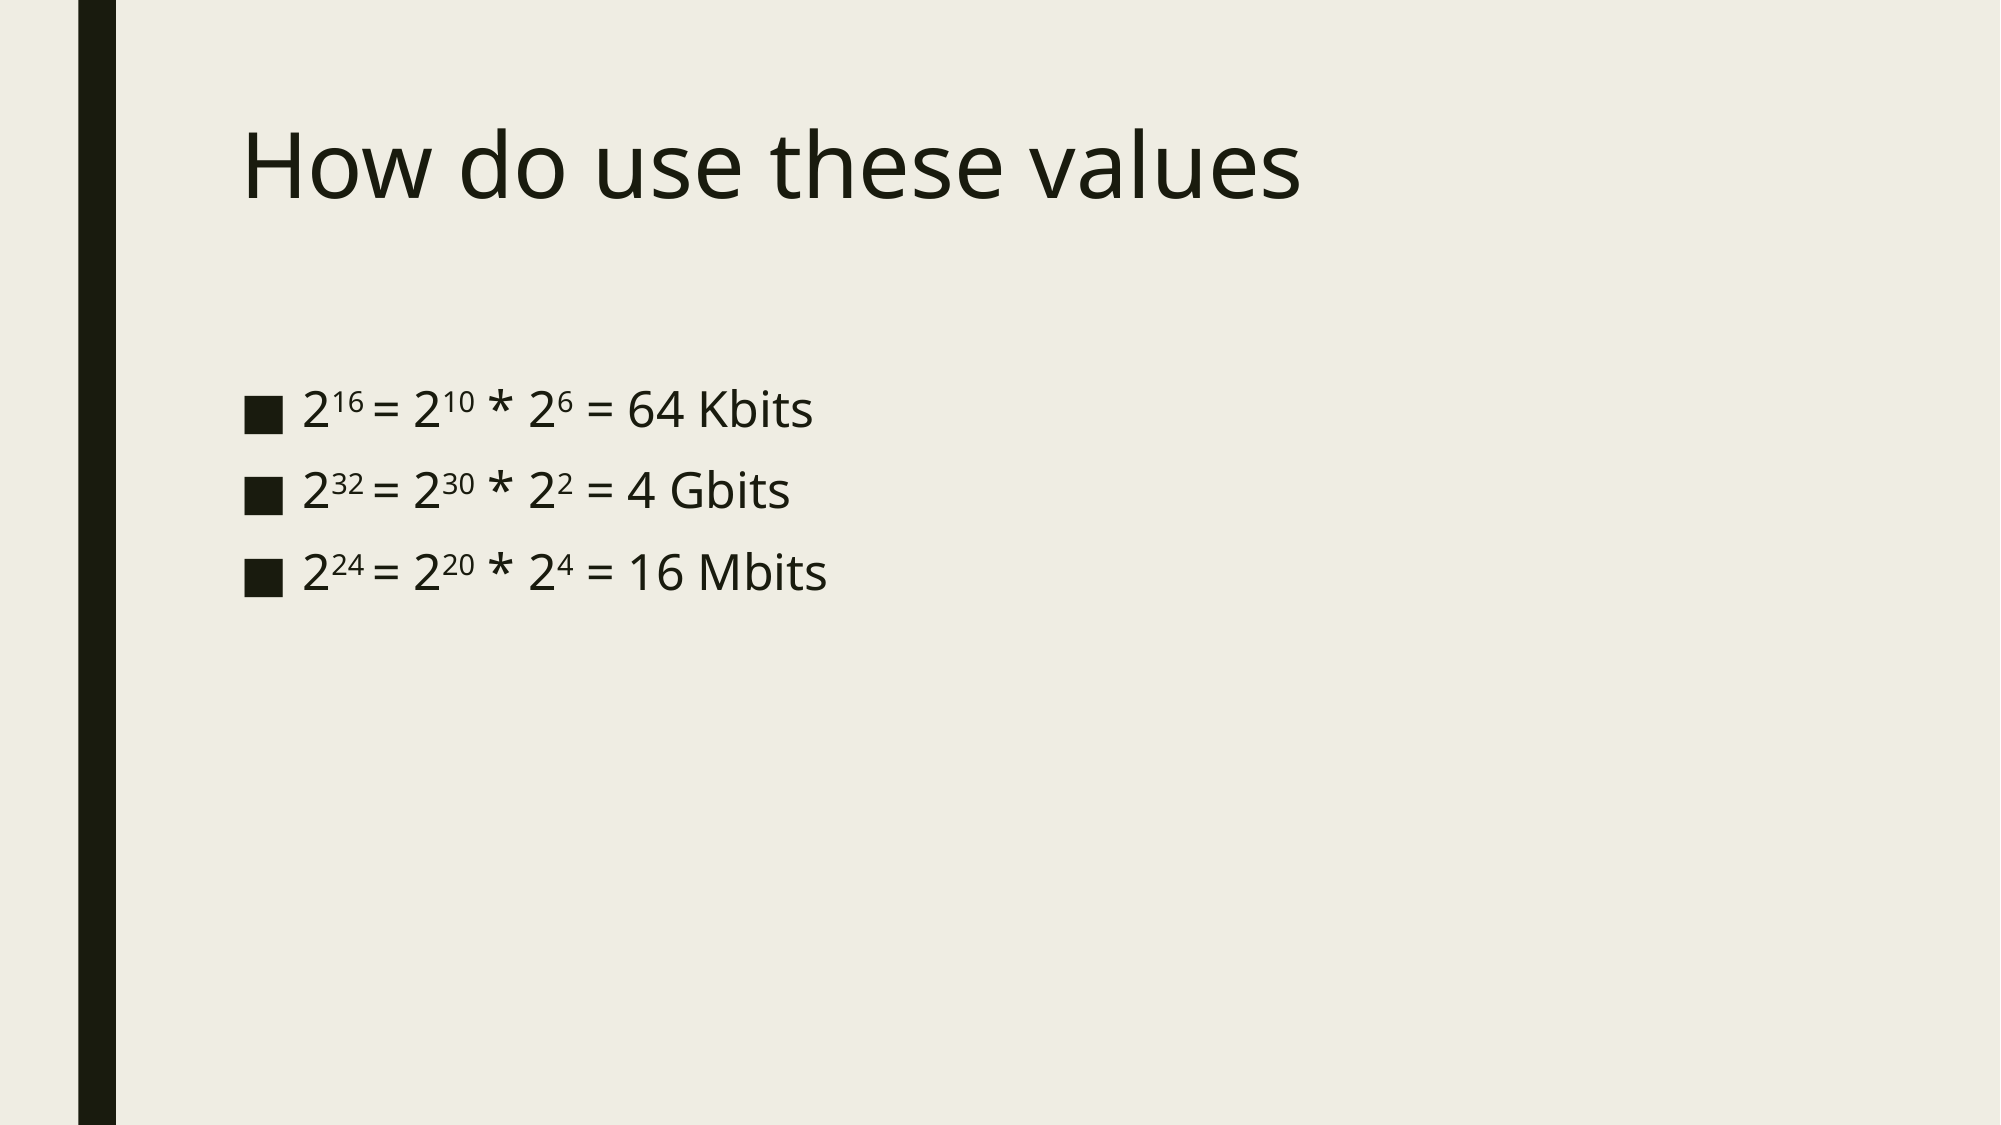

# How do use these values
216 = 210 * 26 = 64 Kbits
232 = 230 * 22 = 4 Gbits
224 = 220 * 24 = 16 Mbits